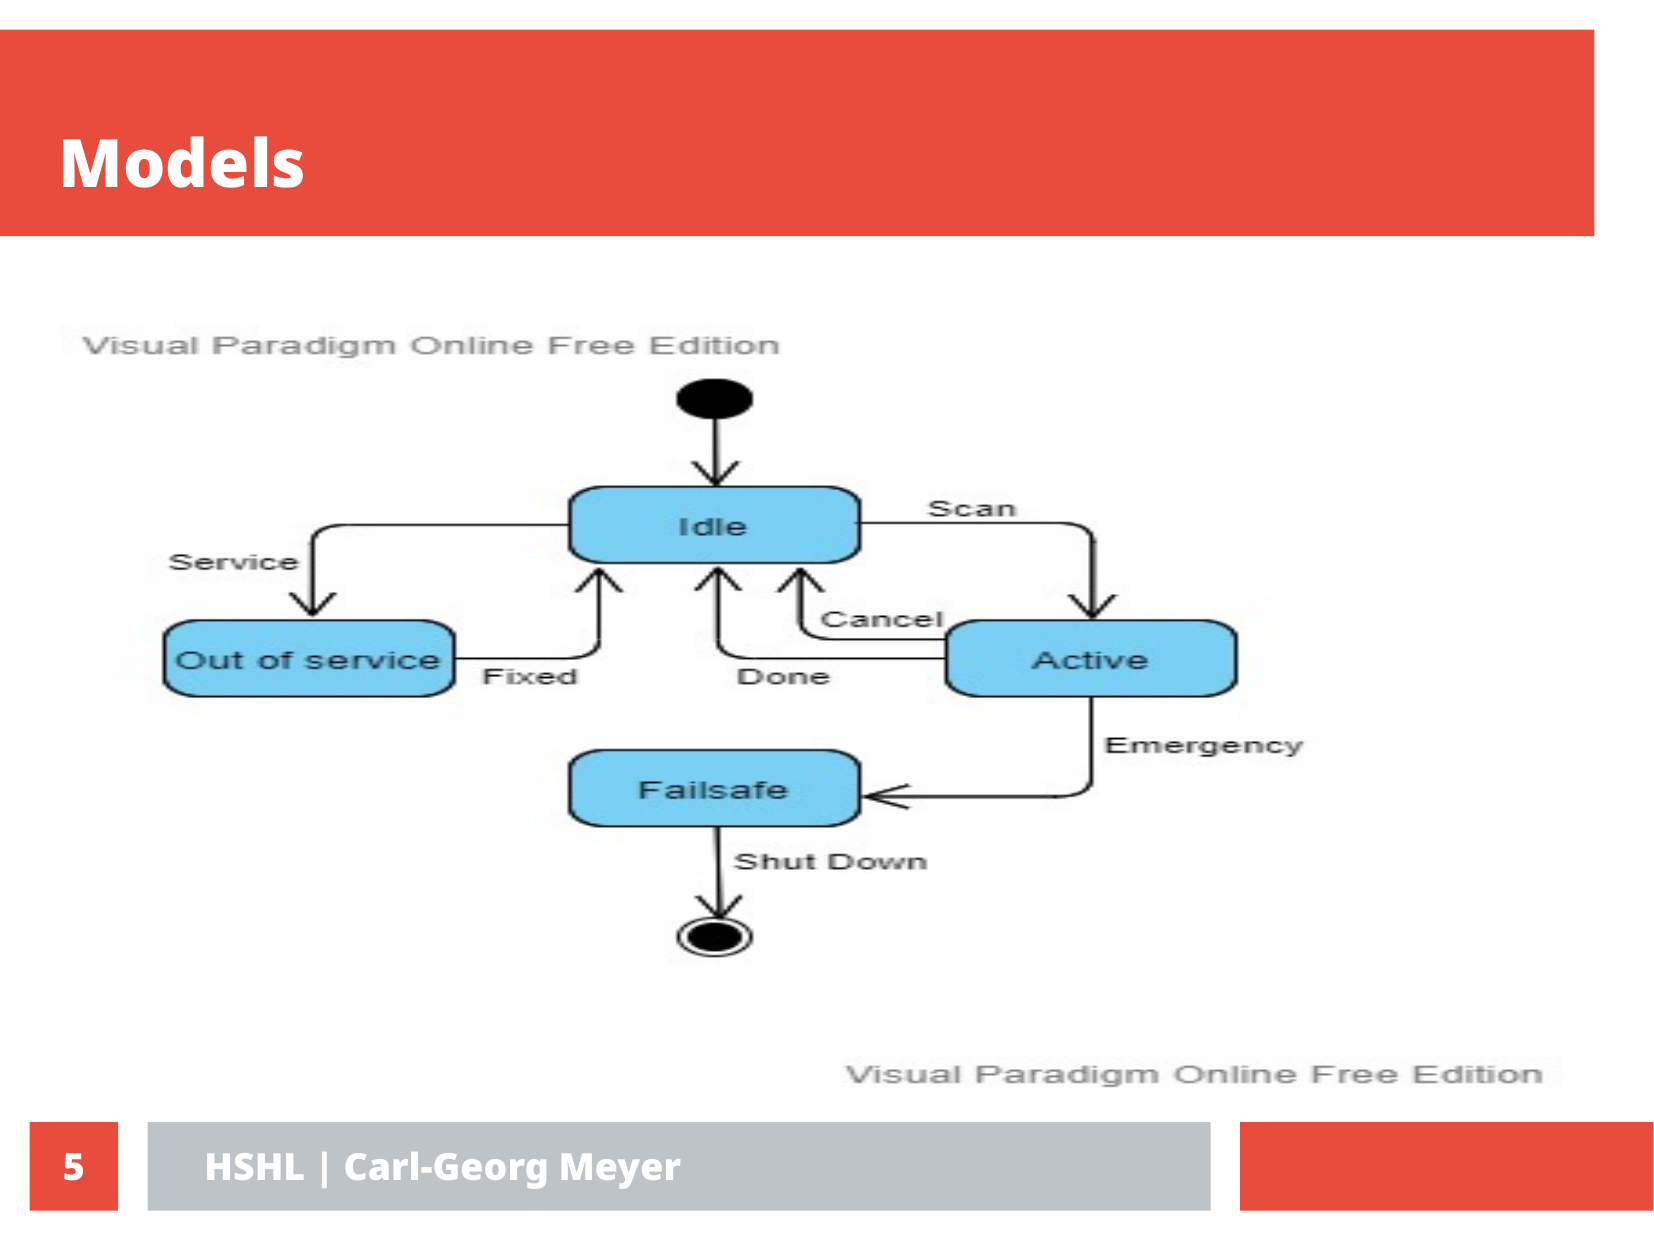

# Models
5
HSHL | Carl-Georg Meyer